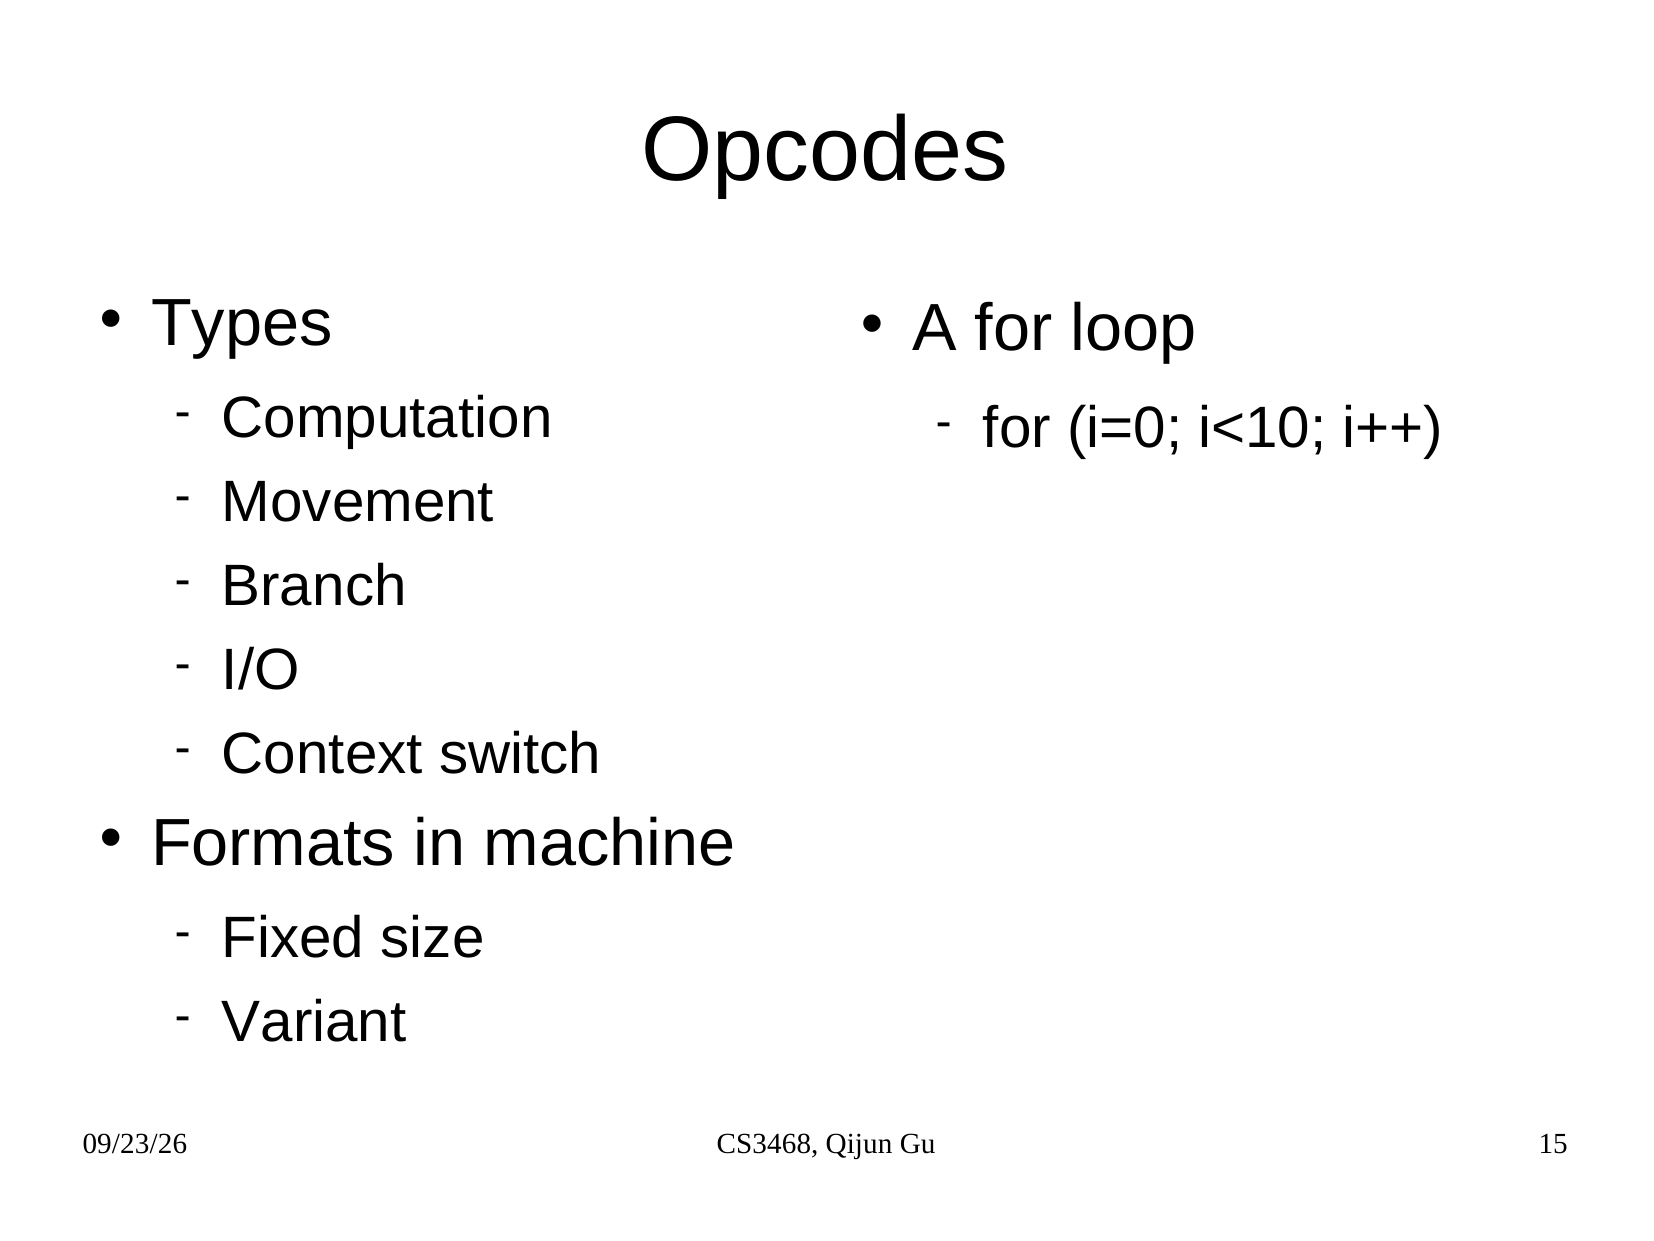

# Opcodes
Types
Computation
Movement
Branch
I/O
Context switch
Formats in machine
Fixed size
Variant
A for loop
for (i=0; i<10; i++)
CS3468, Qijun Gu
15